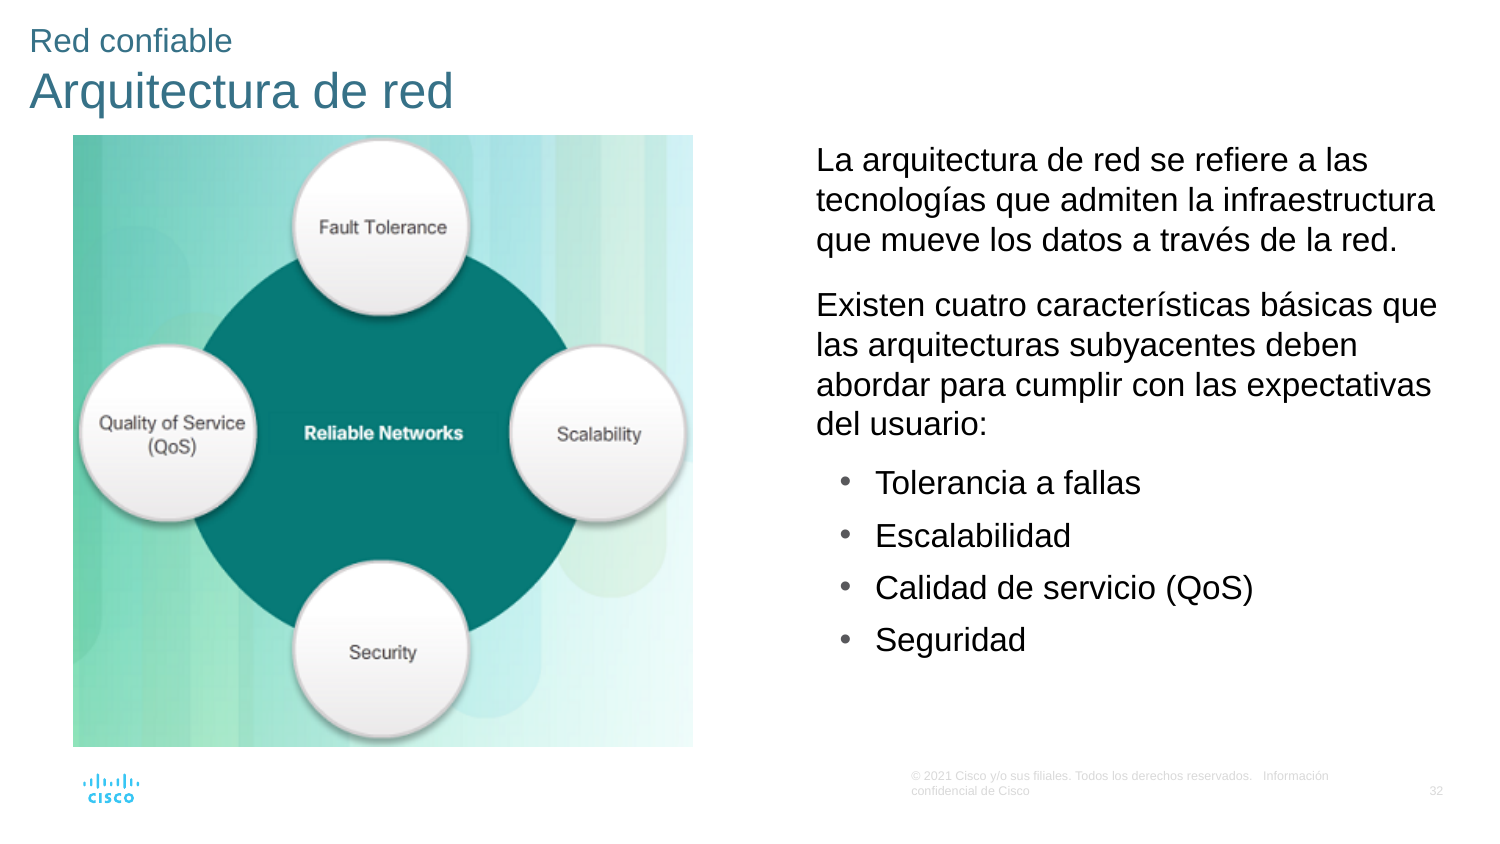

# Red confiable Arquitectura de red
La arquitectura de red se refiere a las tecnologías que admiten la infraestructura que mueve los datos a través de la red.
Existen cuatro características básicas que las arquitecturas subyacentes deben abordar para cumplir con las expectativas del usuario:
Tolerancia a fallas
Escalabilidad
Calidad de servicio (QoS)
Seguridad